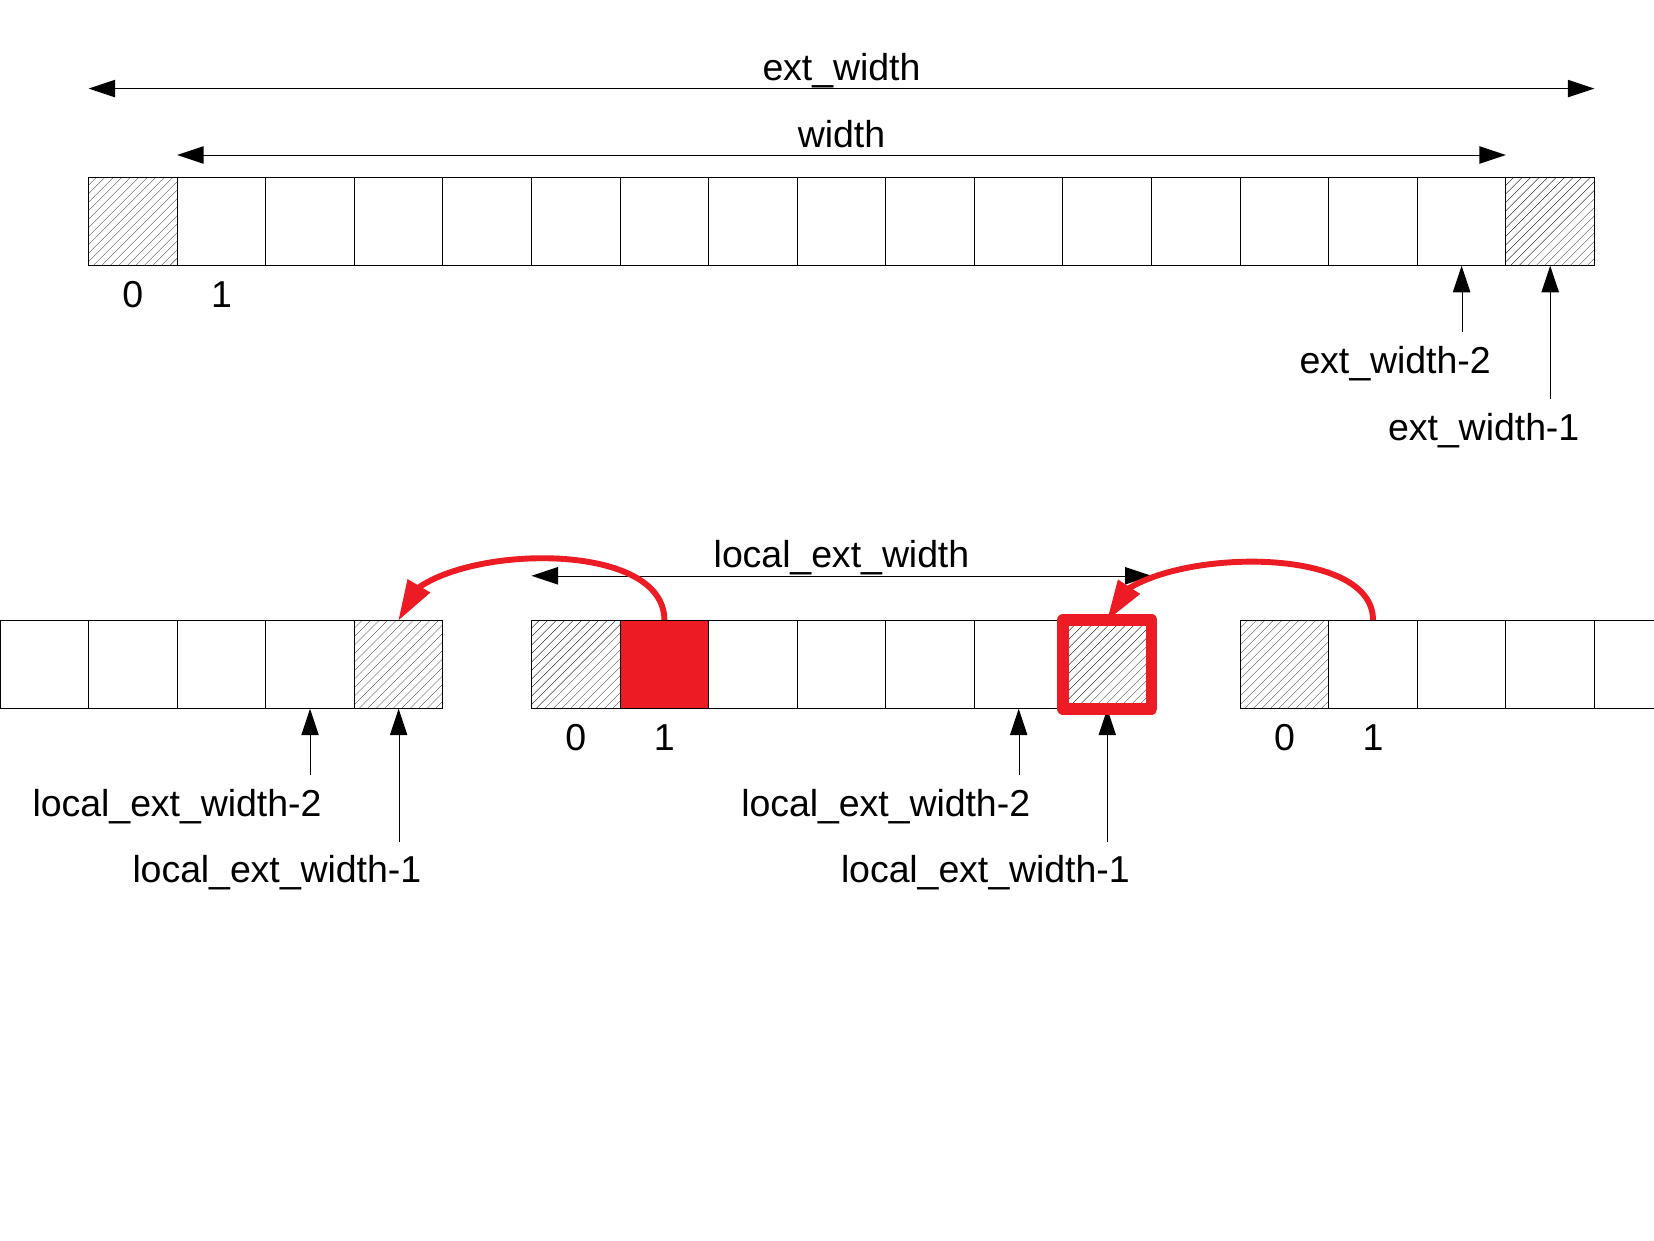

ext_width
width
0
1
ext_width-2
ext_width-1
local_ext_width
0
1
0
1
local_ext_width-2
local_ext_width-2
local_ext_width-1
local_ext_width-1